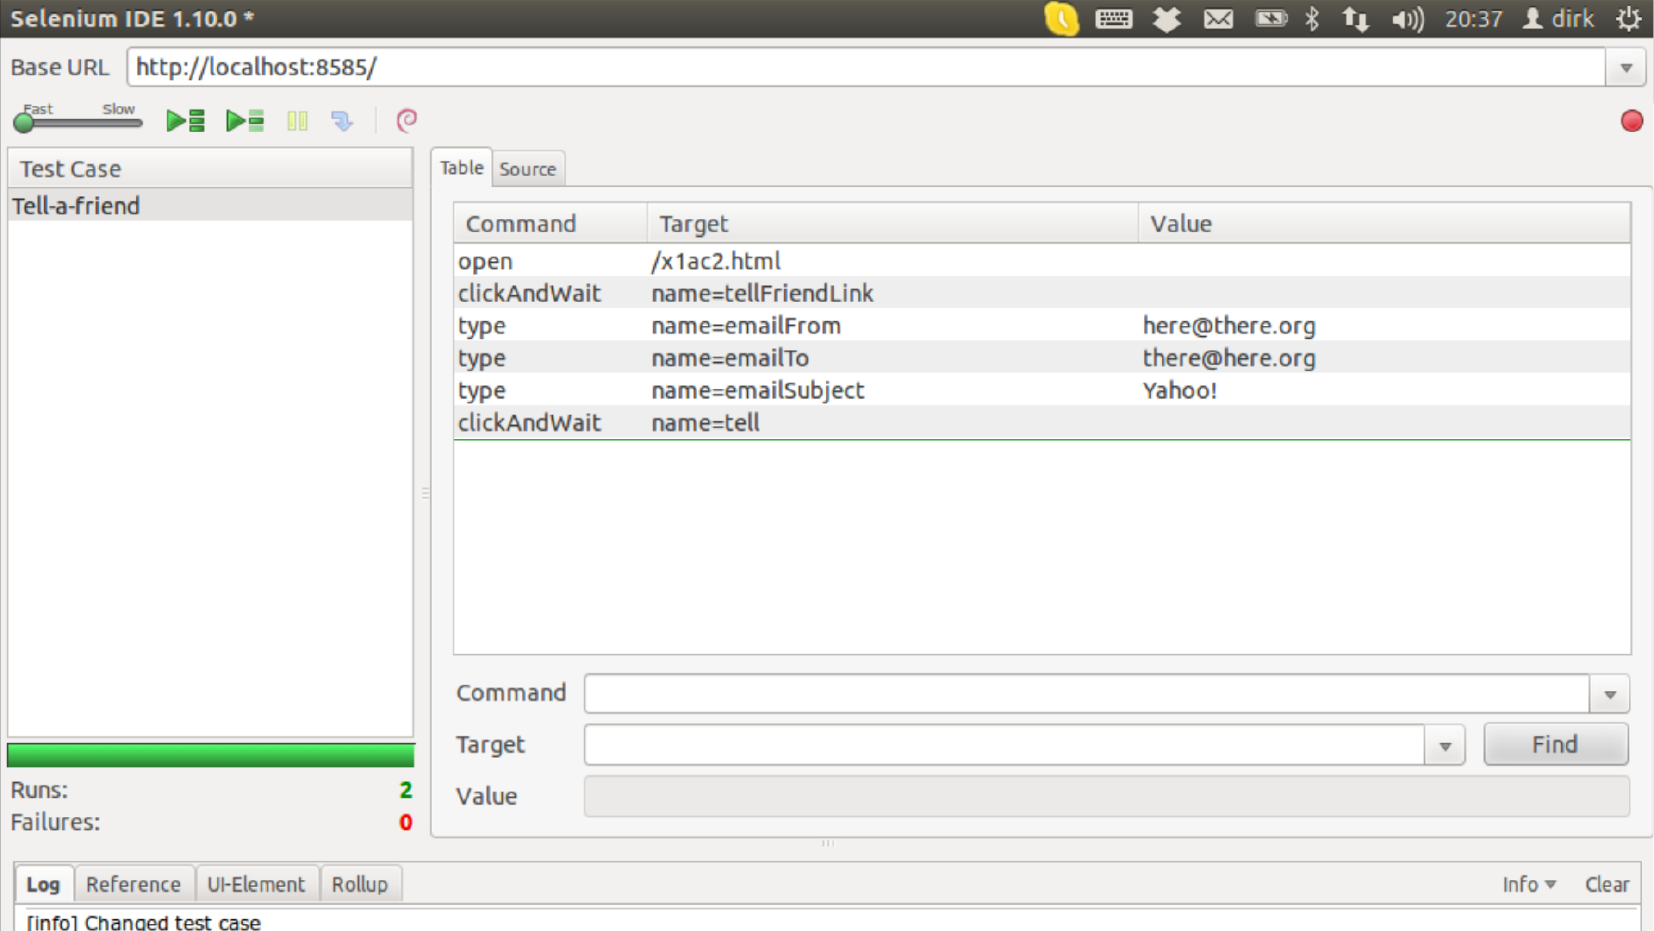

# Scripted Acceptance Tests
Advanced Design and Programming
9
© 2019 Dirk Riehle - Some Rights Reserved